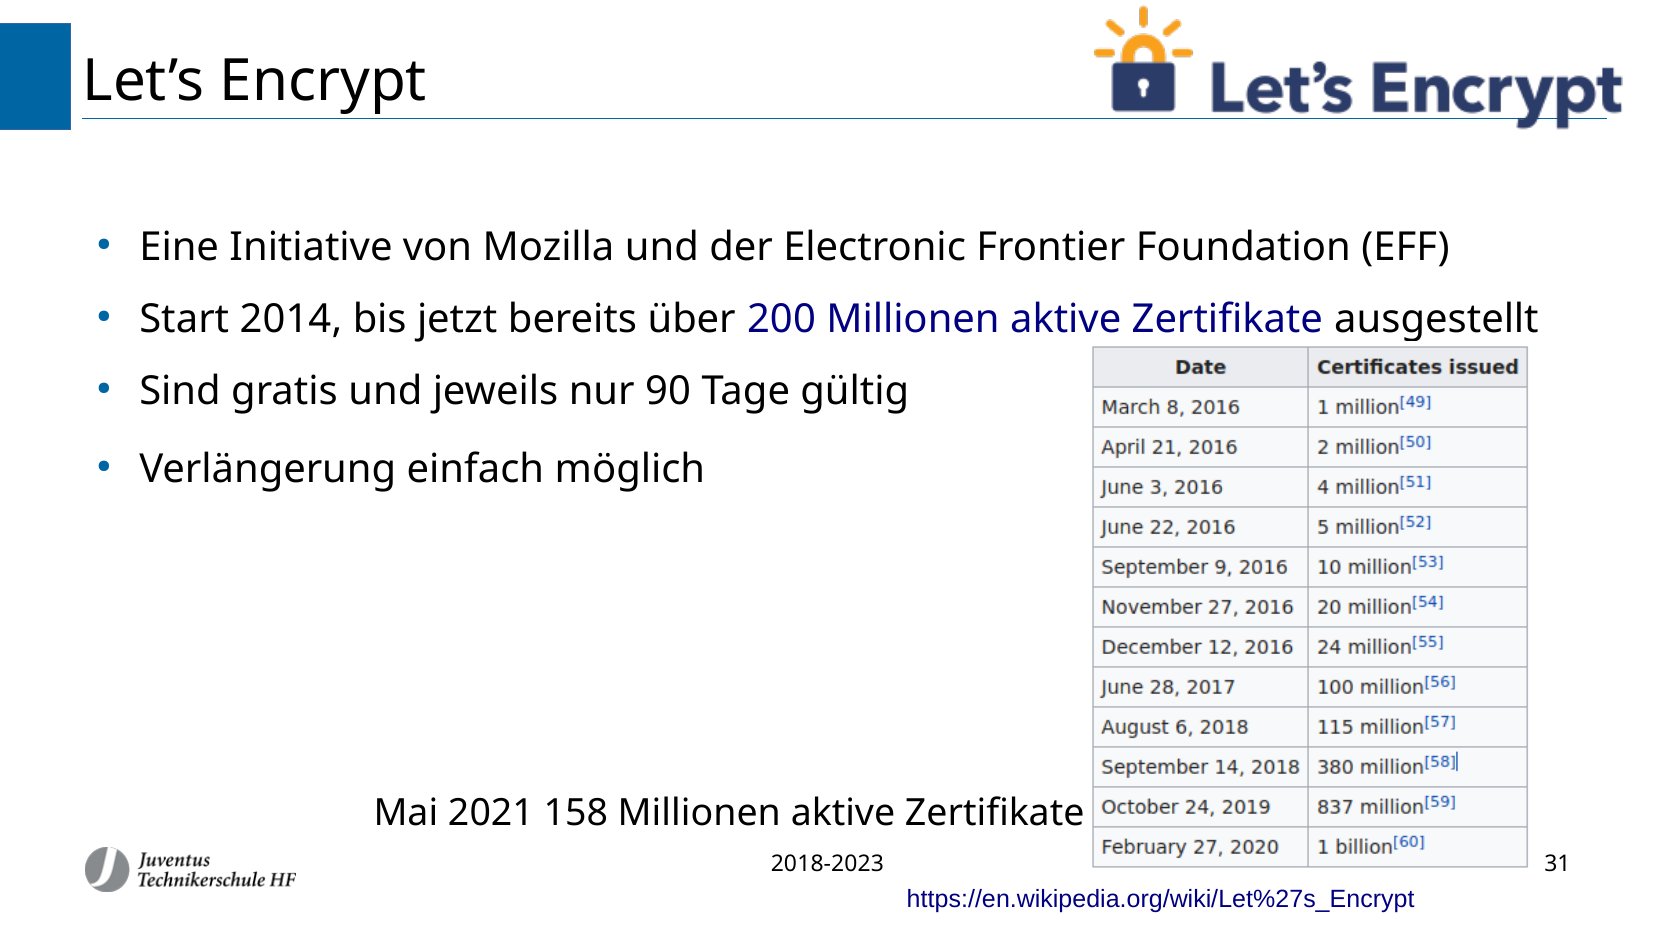

# Let’s Encrypt
Eine Initiative von Mozilla und der Electronic Frontier Foundation (EFF)
Start 2014, bis jetzt bereits über 200 Millionen aktive Zertifikate ausgestellt
Sind gratis und jeweils nur 90 Tage gültig
Verlängerung einfach möglich
Mai 2021 158 Millionen aktive Zertifikate
2018-2023
31
https://en.wikipedia.org/wiki/Let%27s_Encrypt